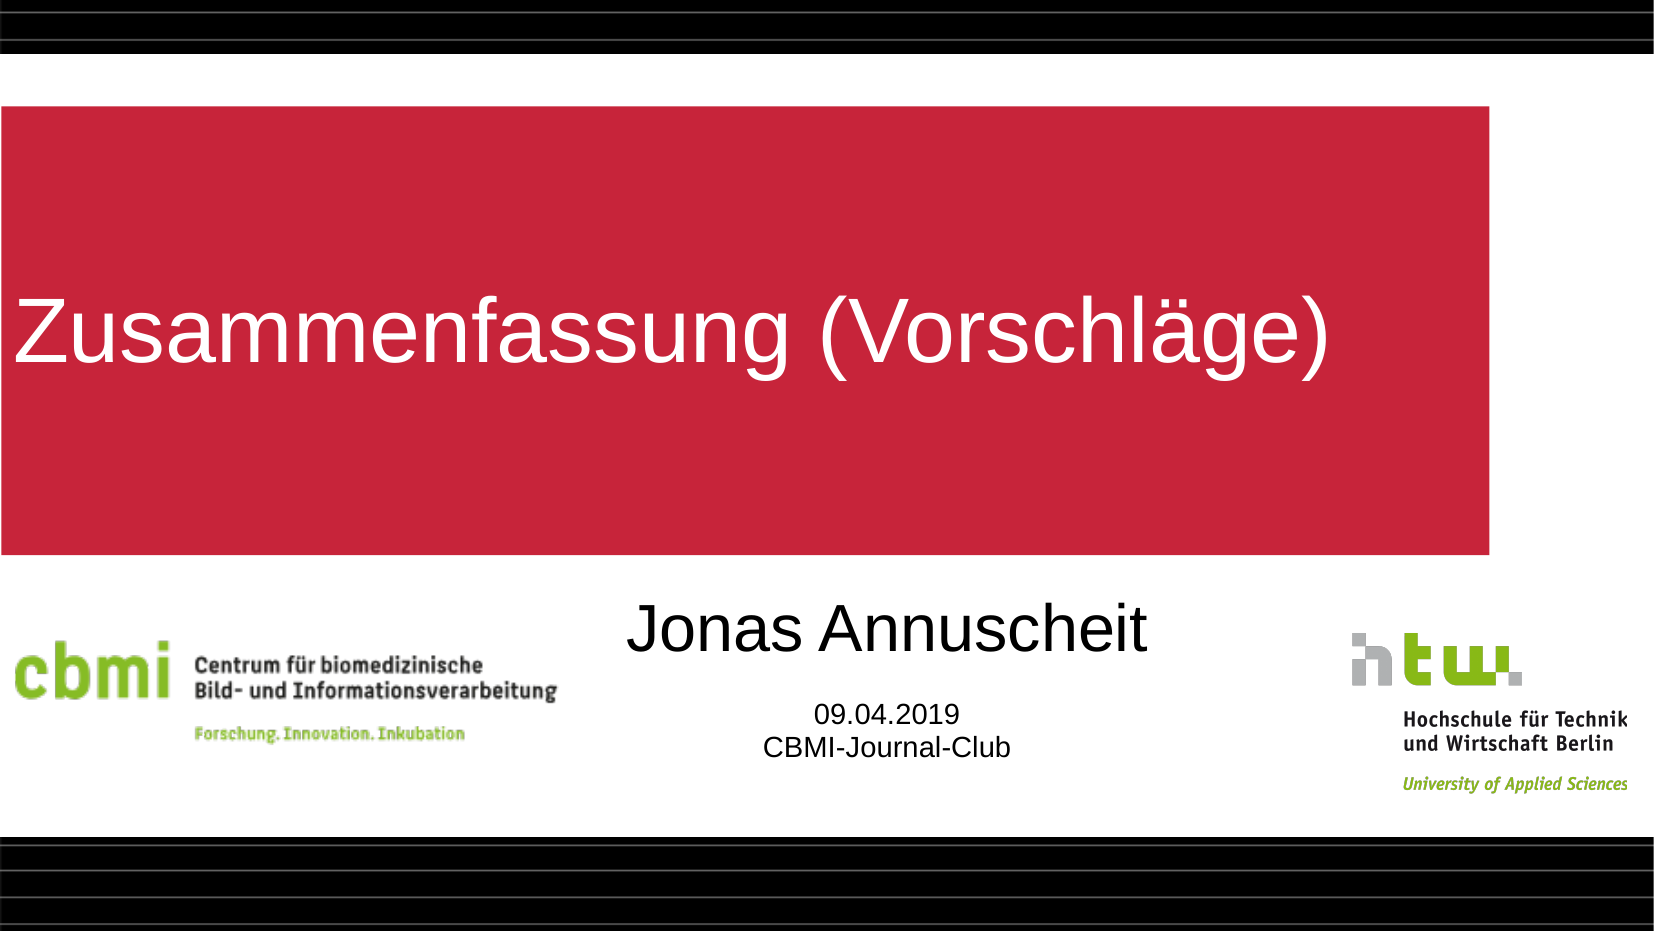

# Zusammenfassung (Vorschläge)
Jonas Annuscheit
09.04.2019
CBMI-Journal-Club